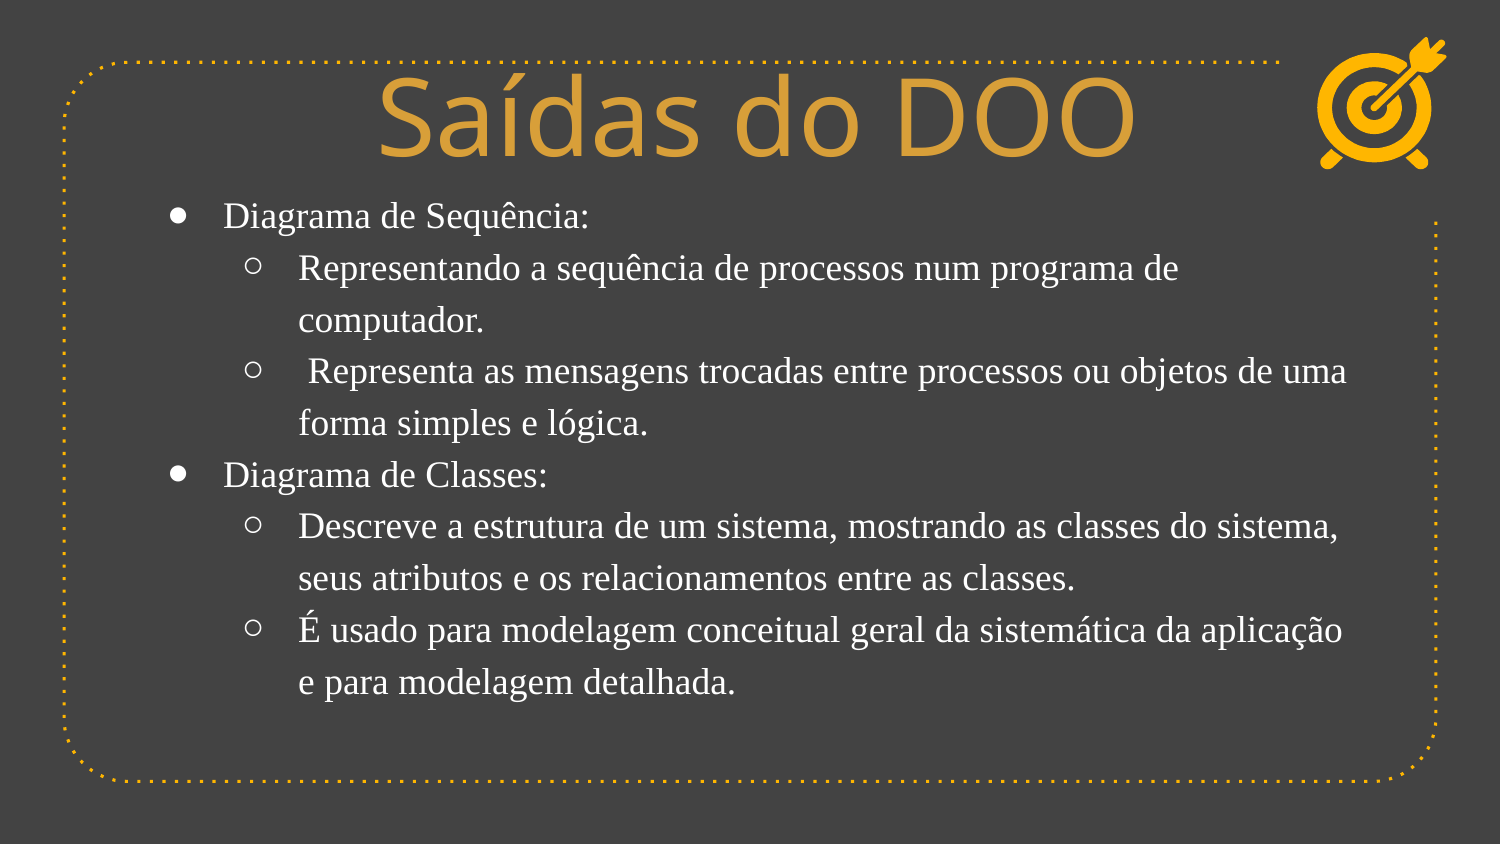

# Saídas do DOO
Diagrama de Sequência:
Representando a sequência de processos num programa de computador.
 Representa as mensagens trocadas entre processos ou objetos de uma forma simples e lógica.
Diagrama de Classes:
Descreve a estrutura de um sistema, mostrando as classes do sistema, seus atributos e os relacionamentos entre as classes.
É usado para modelagem conceitual geral da sistemática da aplicação e para modelagem detalhada.